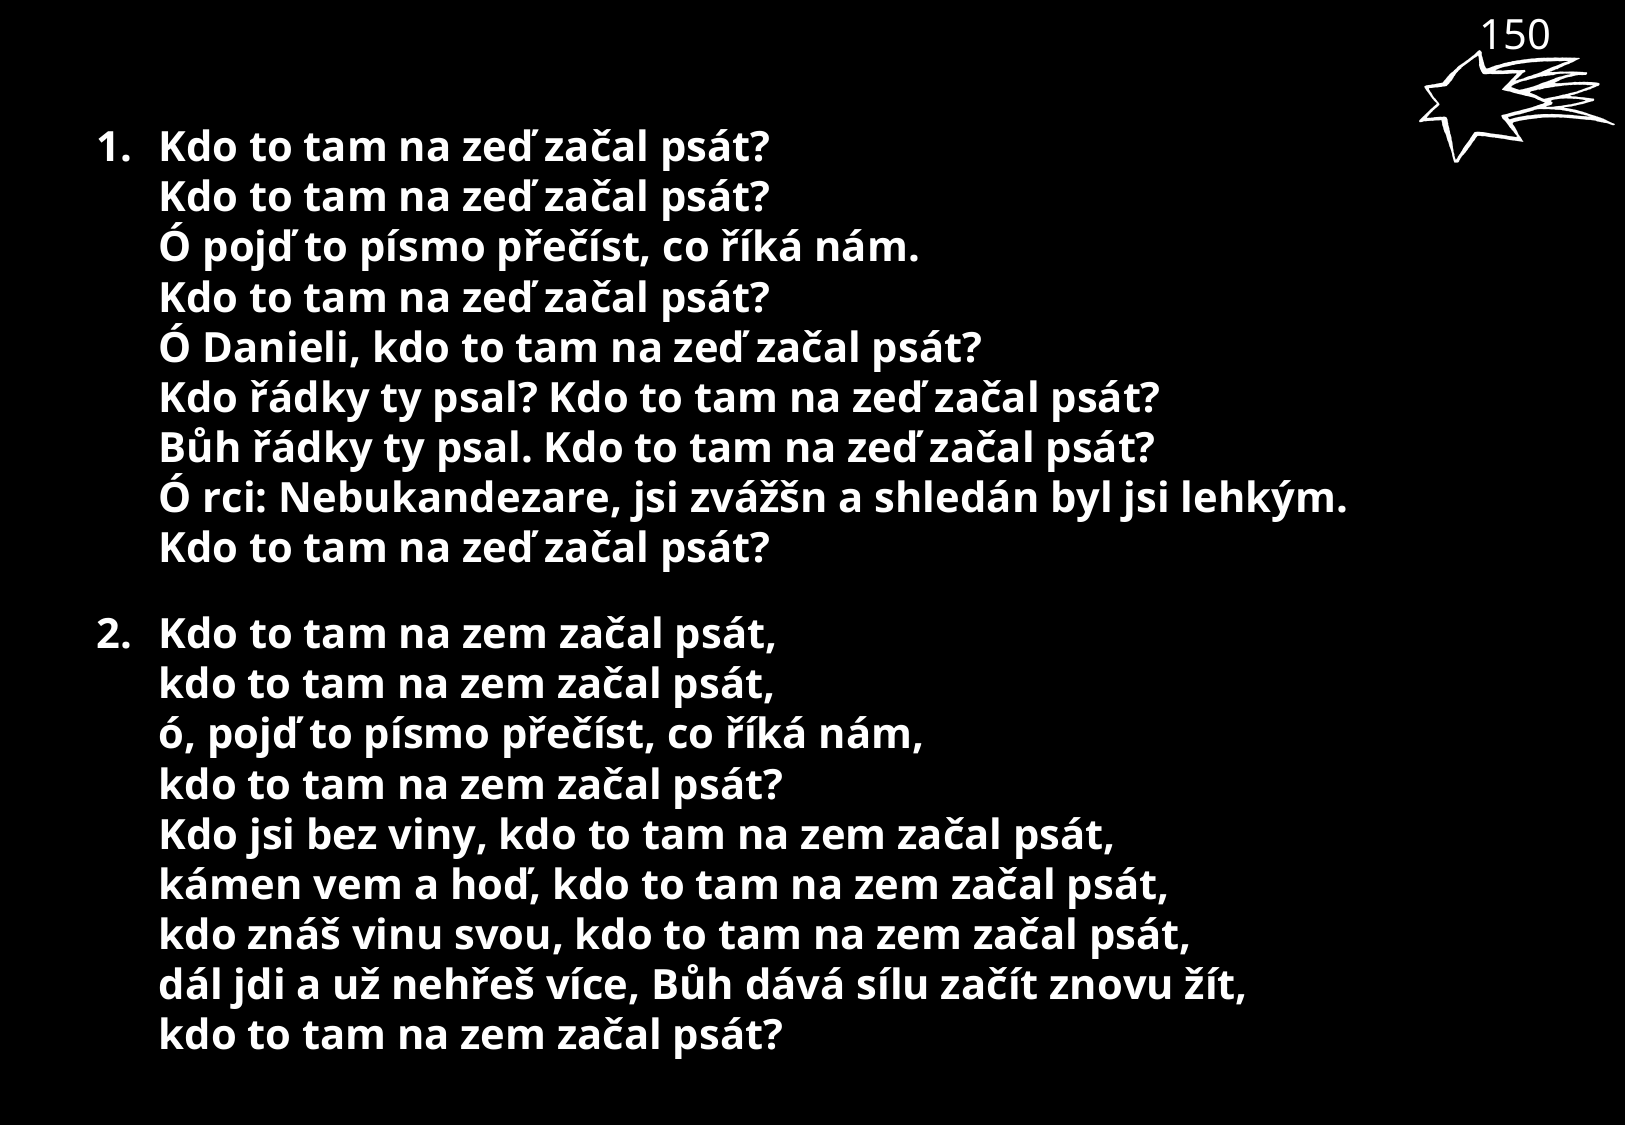

150
# Kdo to tam na zeď začal psát? Kdo to tam na zeď začal psát? Ó pojď to písmo přečíst, co říká nám. Kdo to tam na zeď začal psát? Ó Danieli, kdo to tam na zeď začal psát? Kdo řádky ty psal? Kdo to tam na zeď začal psát? Bůh řádky ty psal. Kdo to tam na zeď začal psát? Ó rci: Nebukandezare, jsi zvážšn a shledán byl jsi lehkým. Kdo to tam na zeď začal psát?
2. 	Kdo to tam na zem začal psát,
kdo to tam na zem začal psát,
ó, pojď to písmo přečíst, co říká nám,
kdo to tam na zem začal psát?
Kdo jsi bez viny, kdo to tam na zem začal psát,
kámen vem a hoď, kdo to tam na zem začal psát,
kdo znáš vinu svou, kdo to tam na zem začal psát,
dál jdi a už nehřeš více, Bůh dává sílu začít znovu žít,
kdo to tam na zem začal psát?